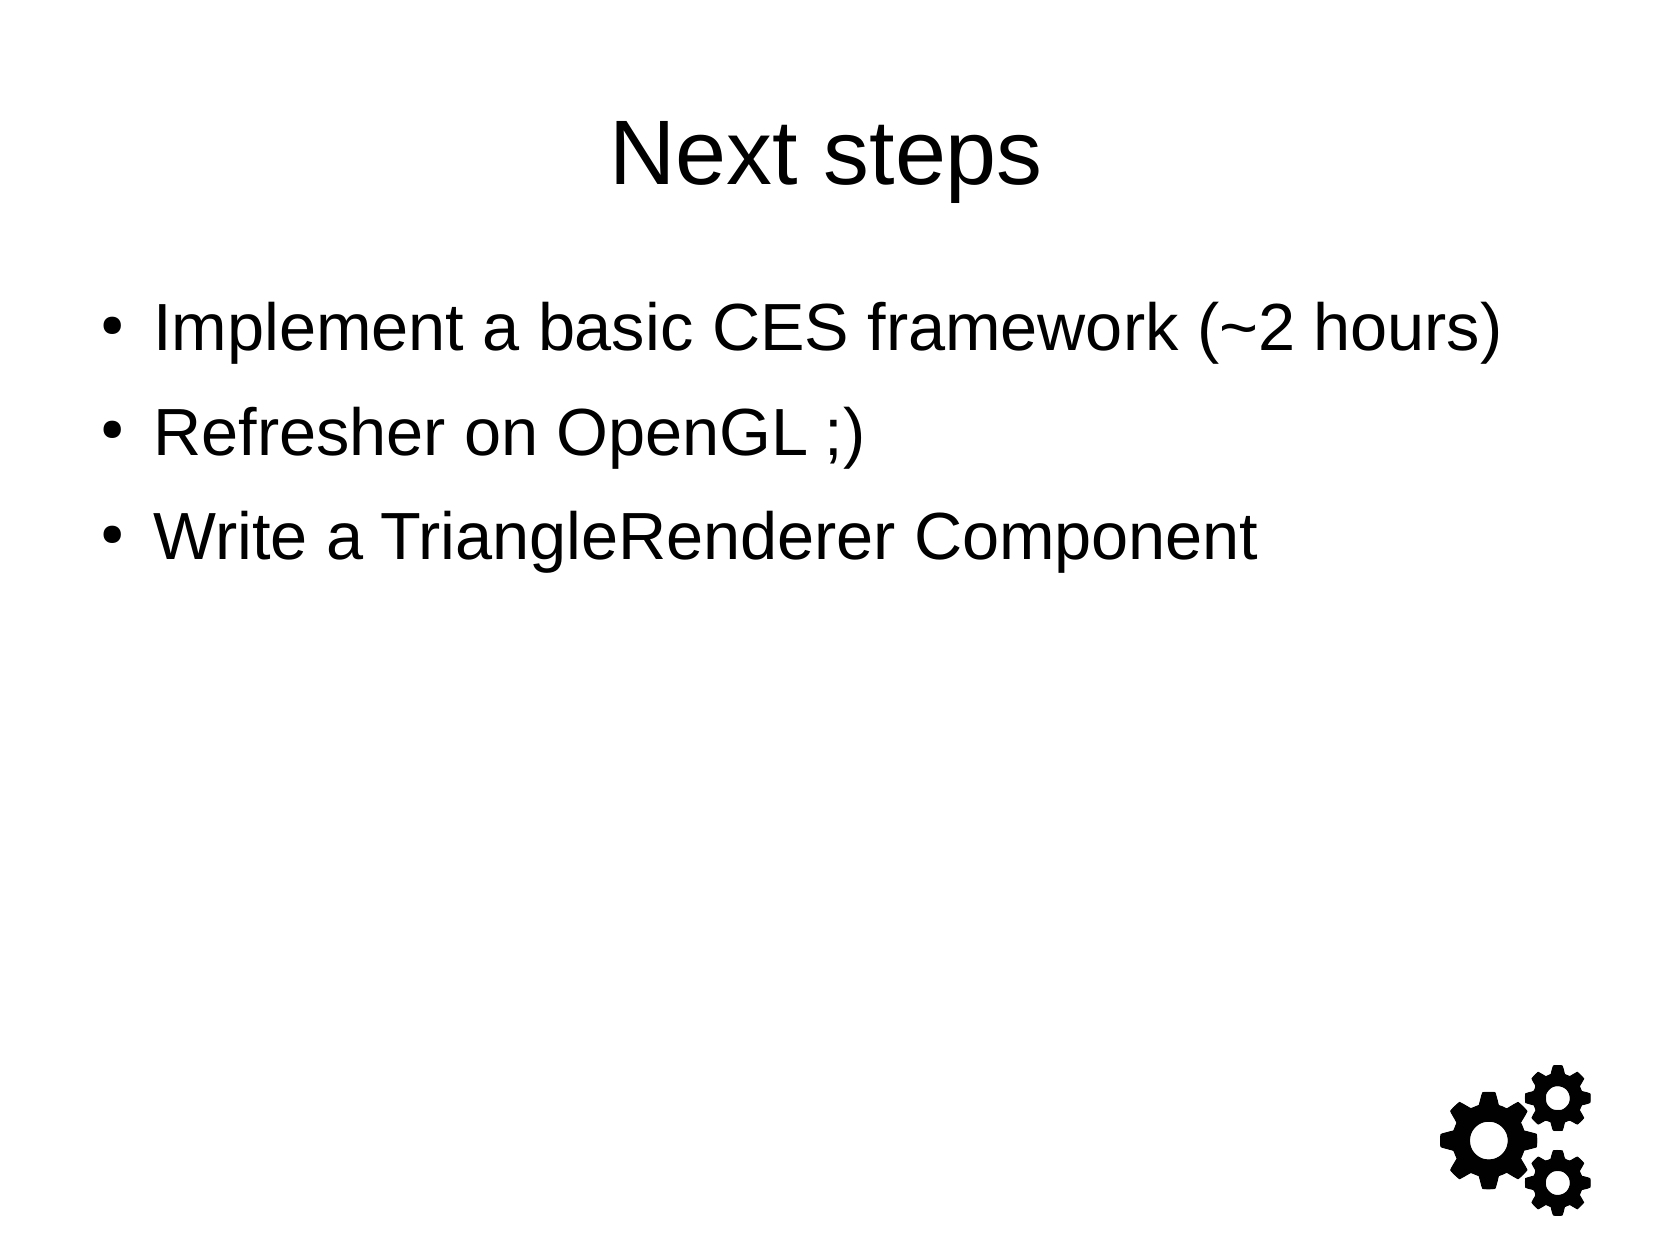

# Next steps
Implement a basic CES framework (~2 hours)
Refresher on OpenGL ;)
Write a TriangleRenderer Component